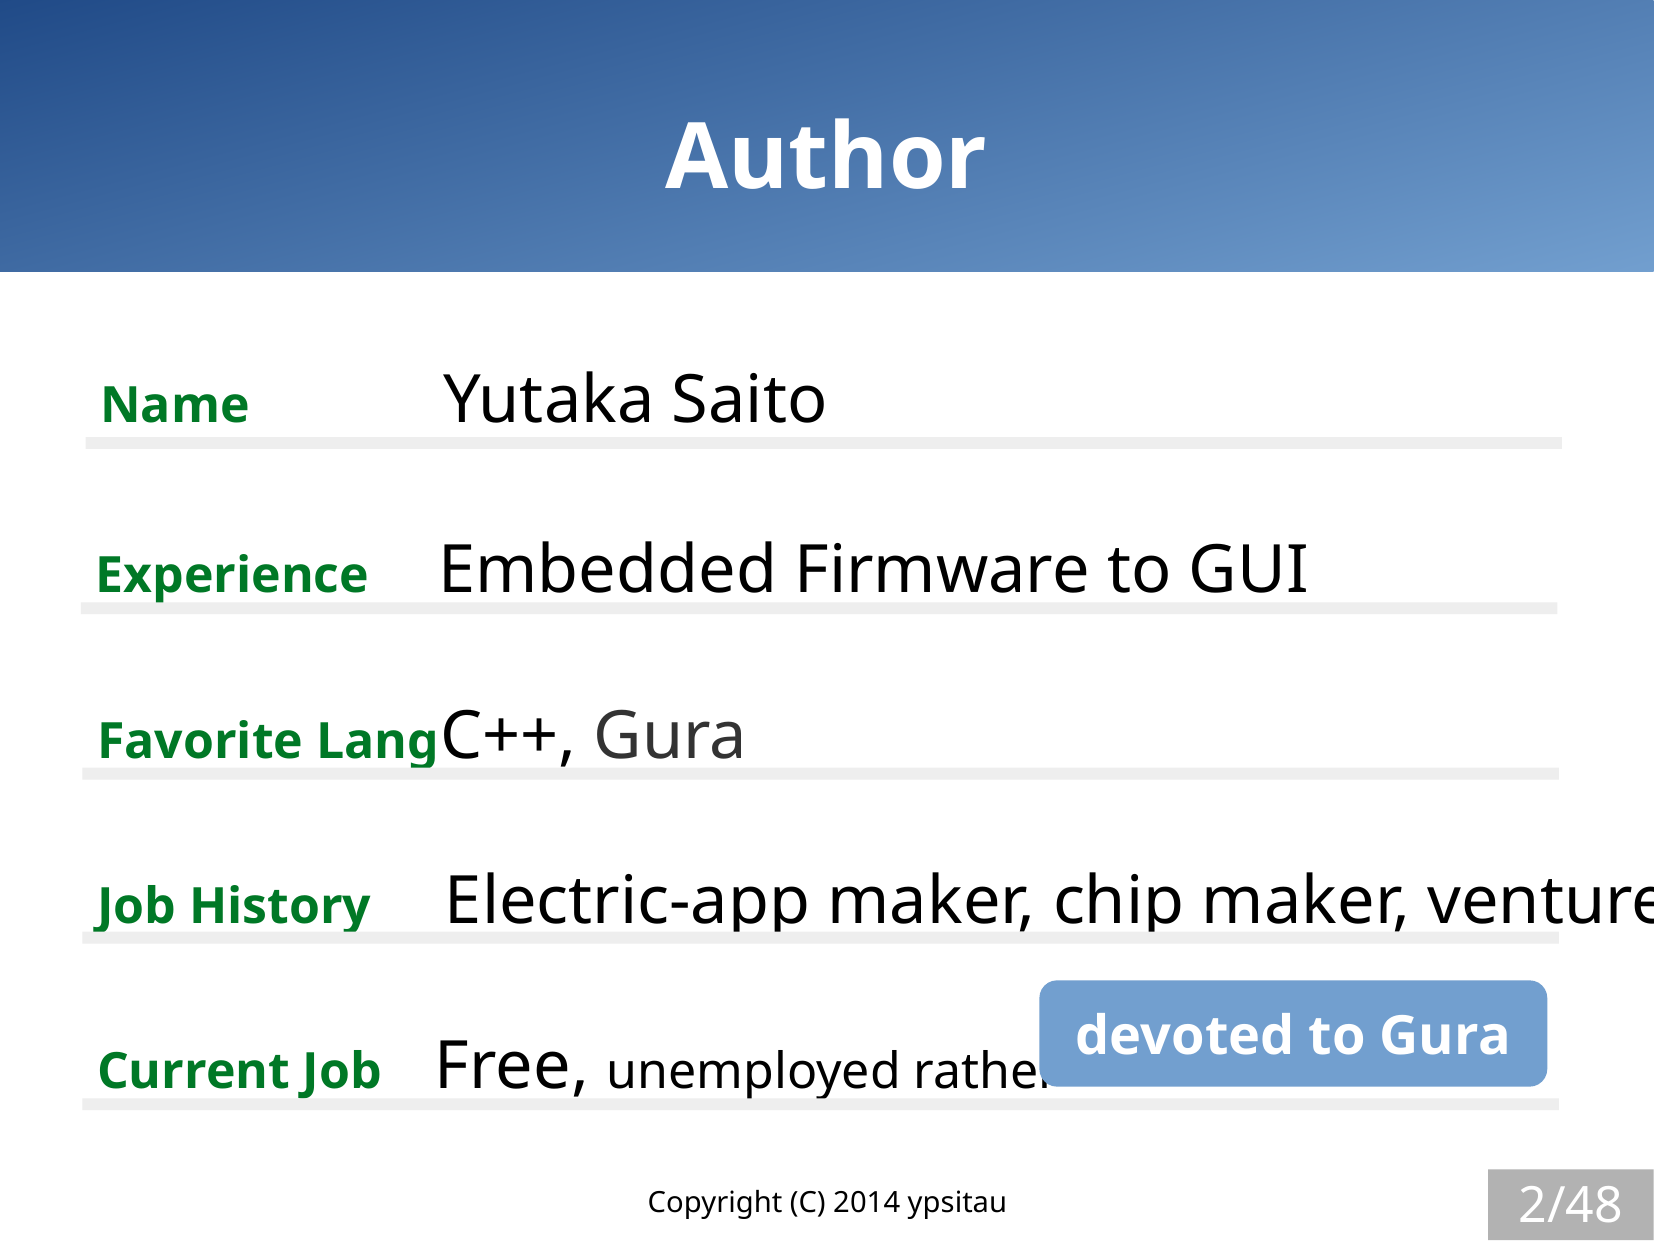

# Author
Name	Yutaka Saito
Experience	Embedded Firmware to GUI
Favorite Lang	C++, Gura
Job History	Electric-app maker, chip maker, venture
devoted to Gura
Current Job	Free, unemployed rather
2
Copyright (C) 2014 ypsitau